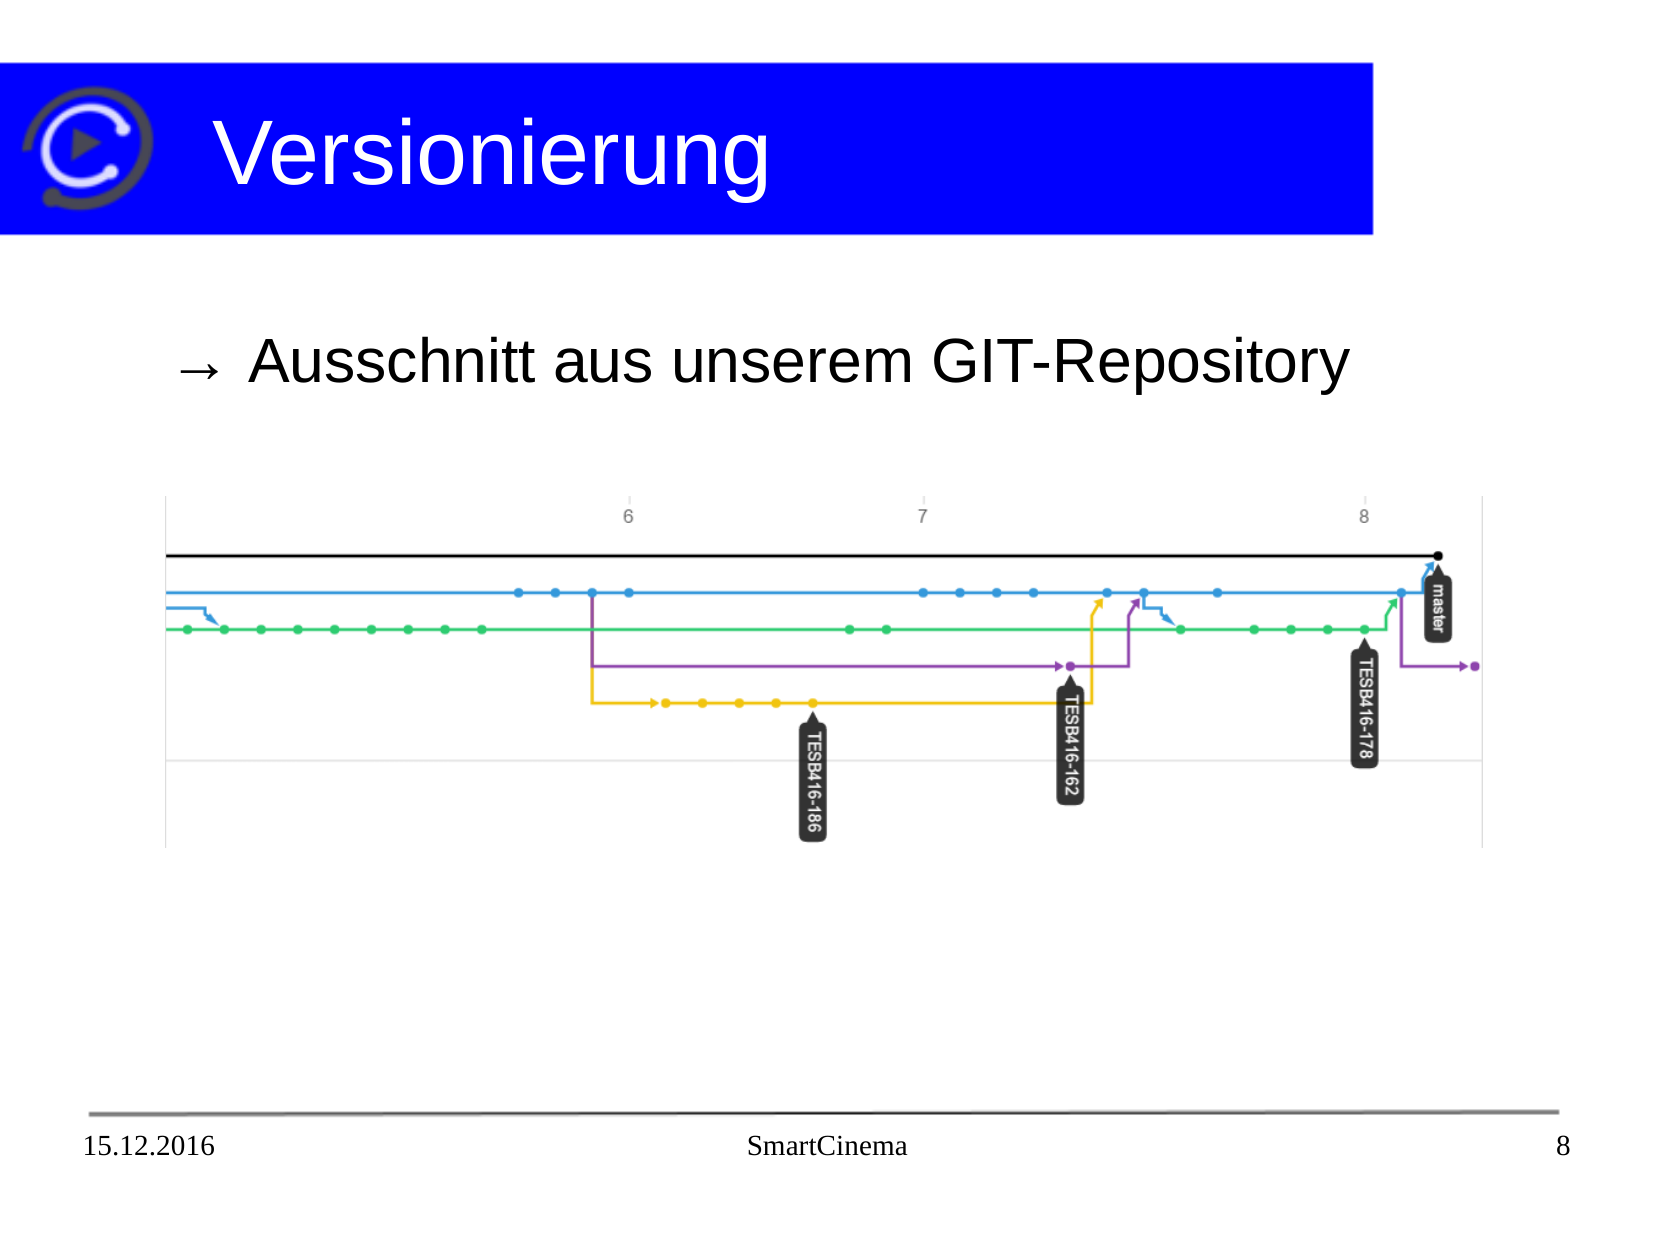

# Versionierung
→ Ausschnitt aus unserem GIT-Repository
15.12.2016
SmartCinema
8